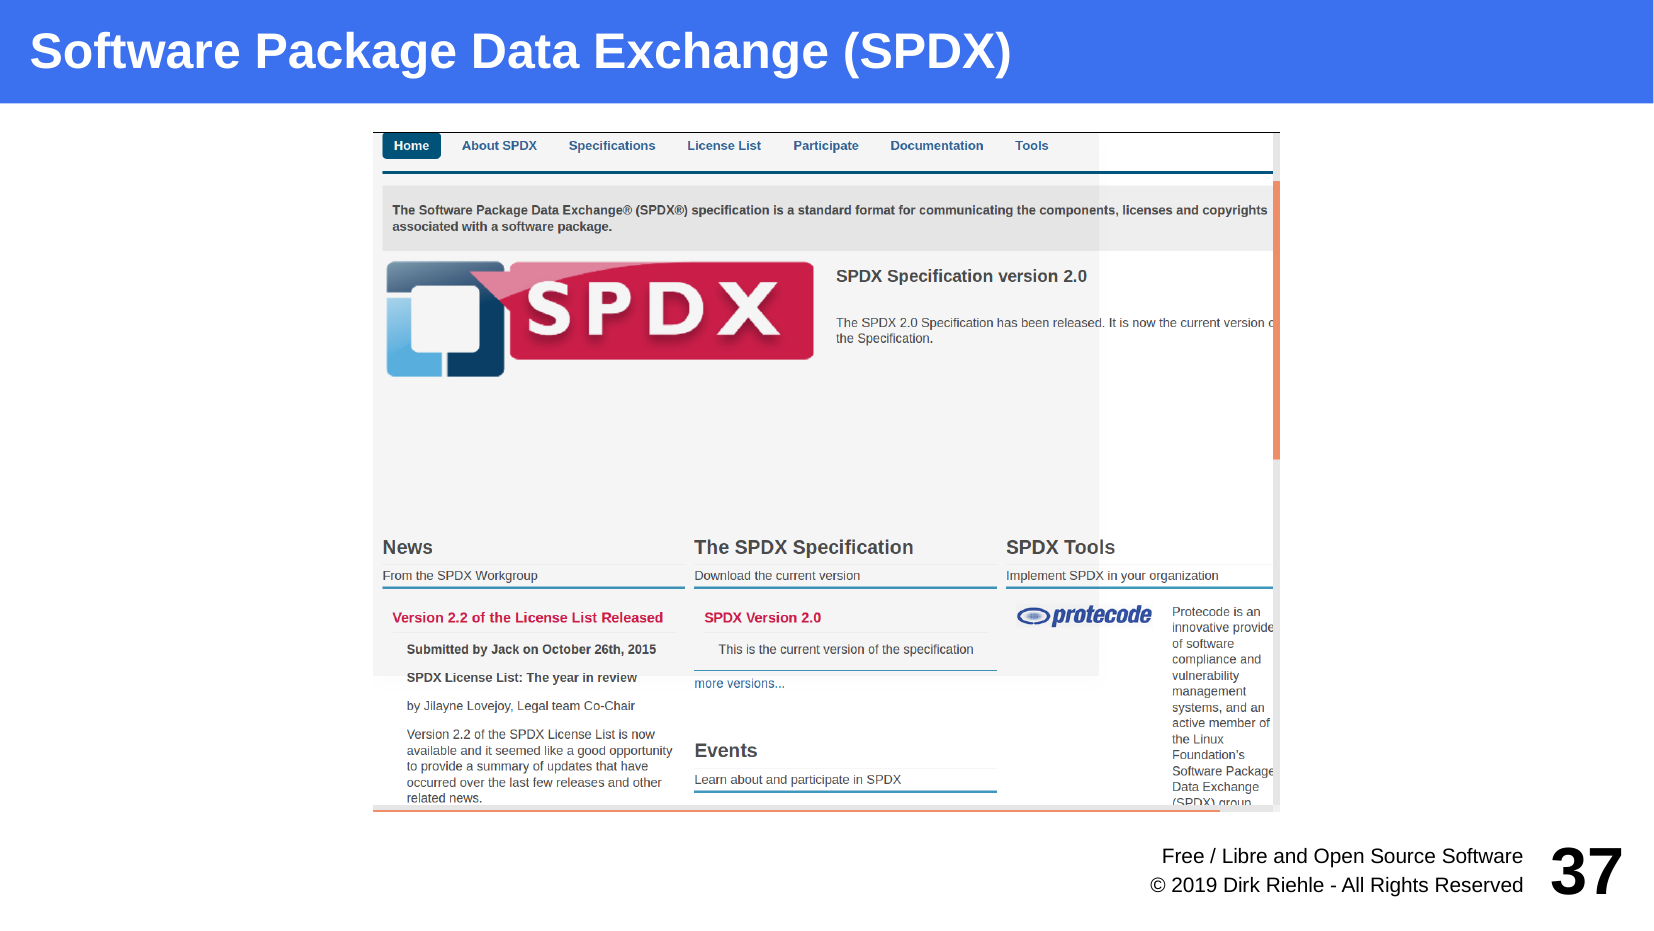

# Software Package Data Exchange (SPDX)
Free / Libre and Open Source Software
37
© 2019 Dirk Riehle - All Rights Reserved